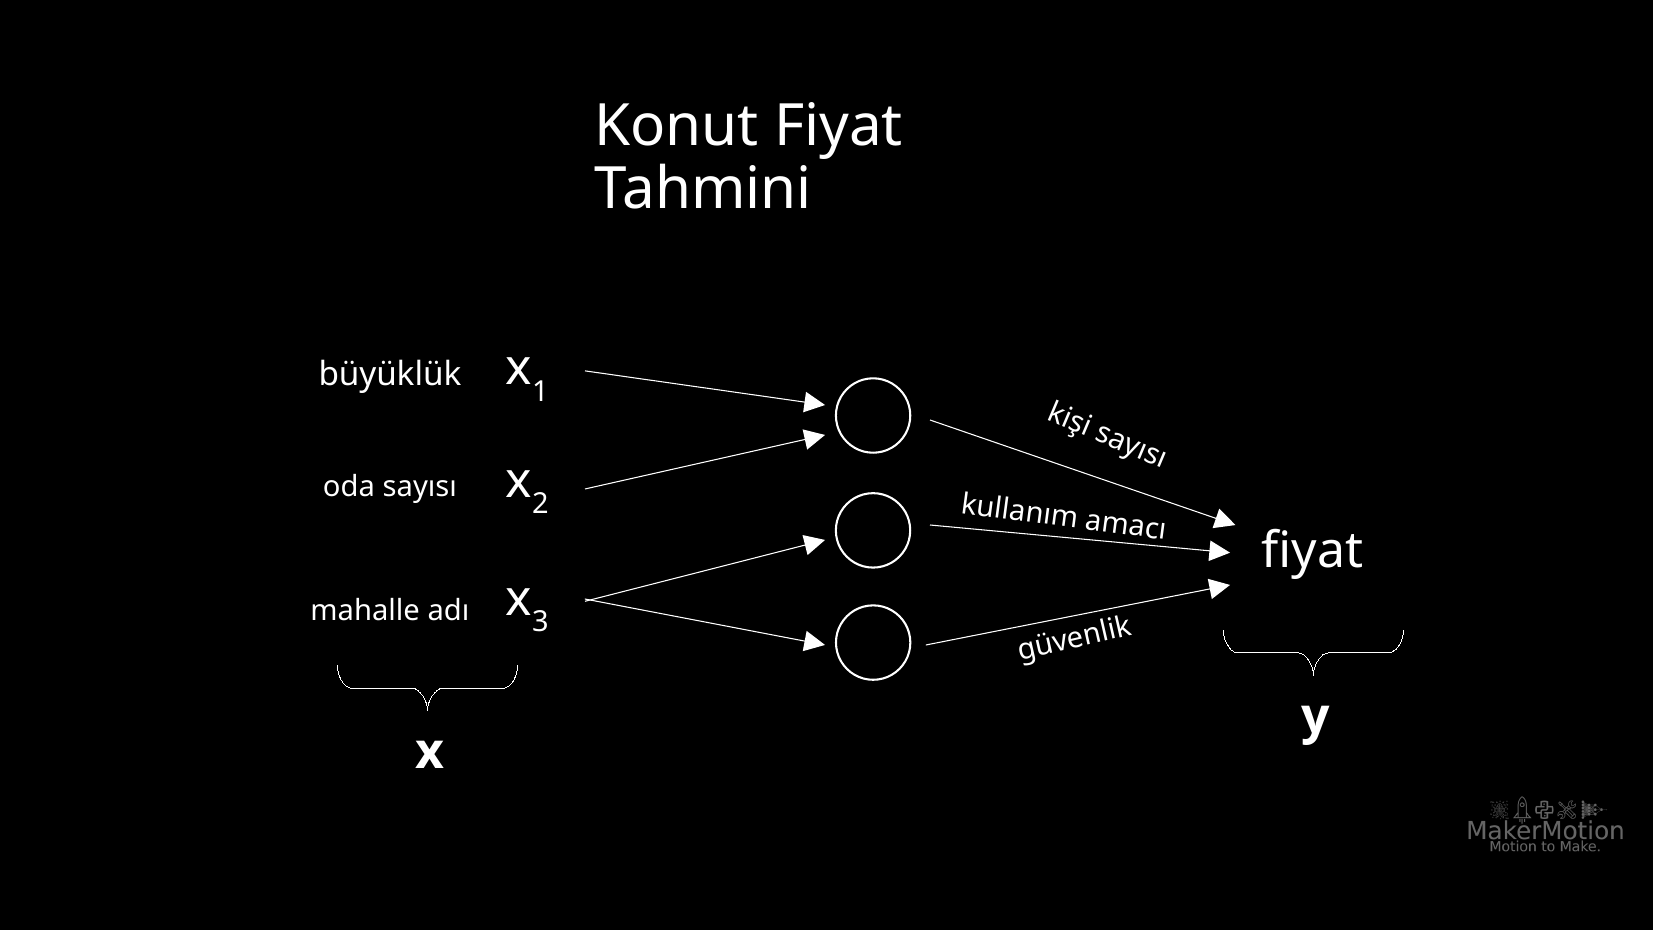

# Konut Fiyat Tahmini
x1
büyüklük
kişi sayısı
x2
oda sayısı
kullanım amacı
fiyat
x3
mahalle adı
güvenlik
y
x